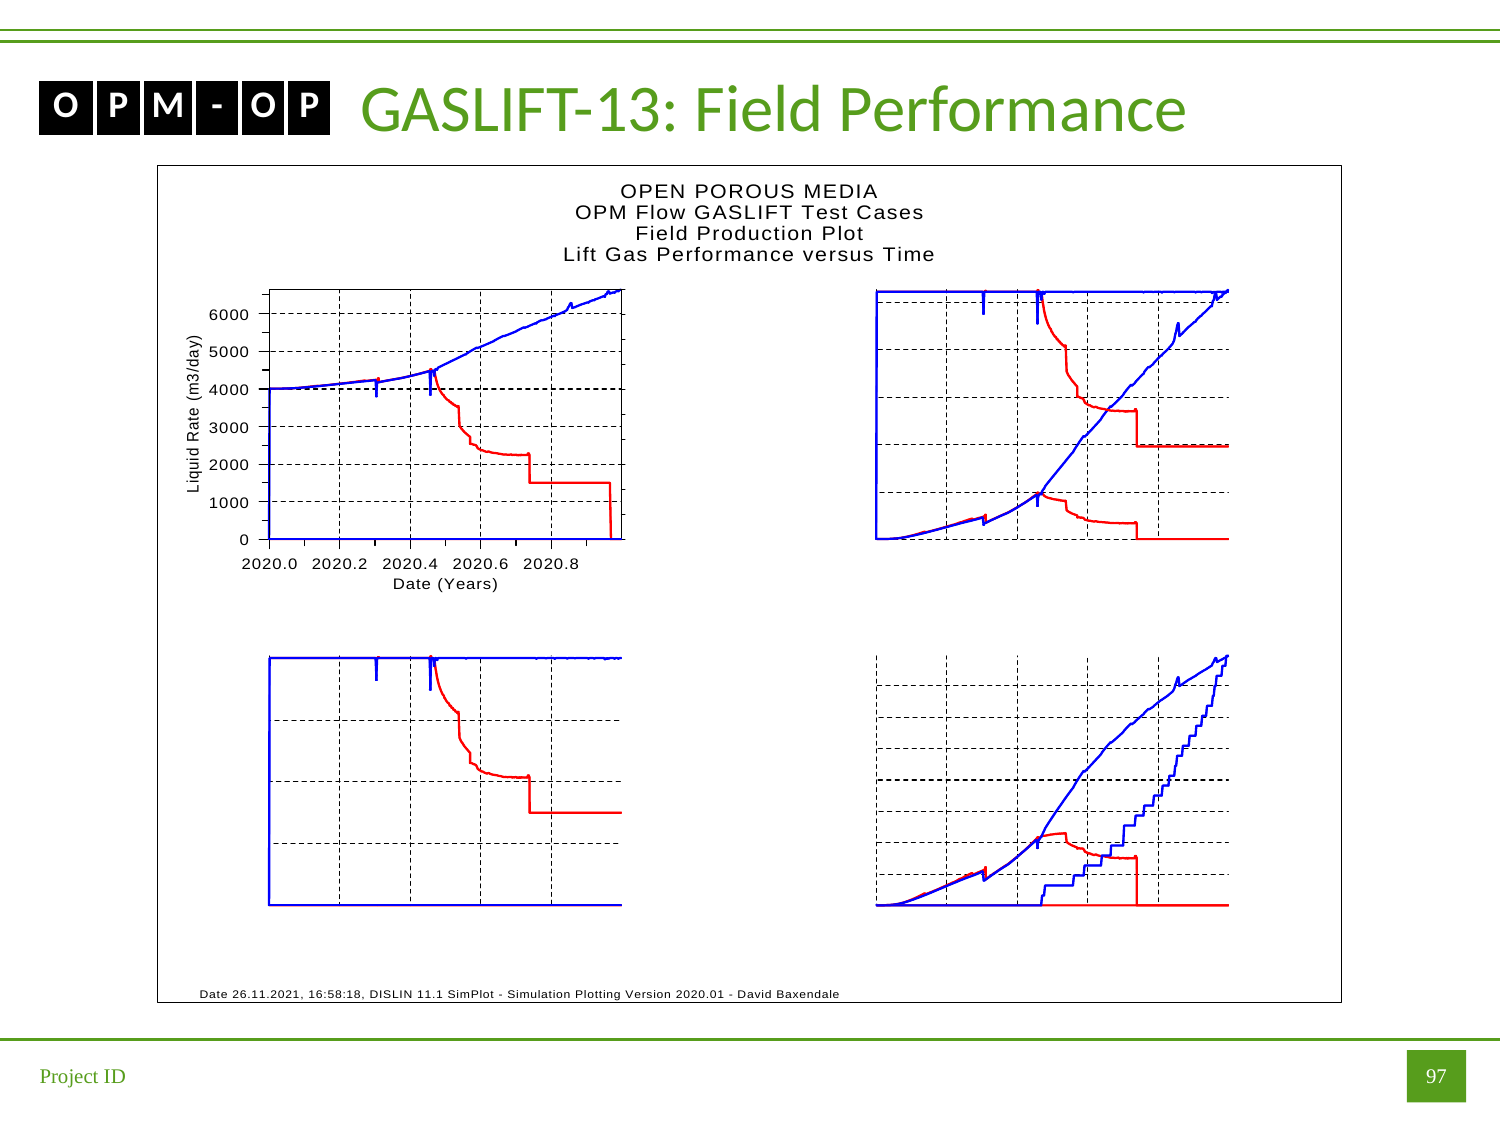

# GASLIFT-13: Field Performance
Project ID
97